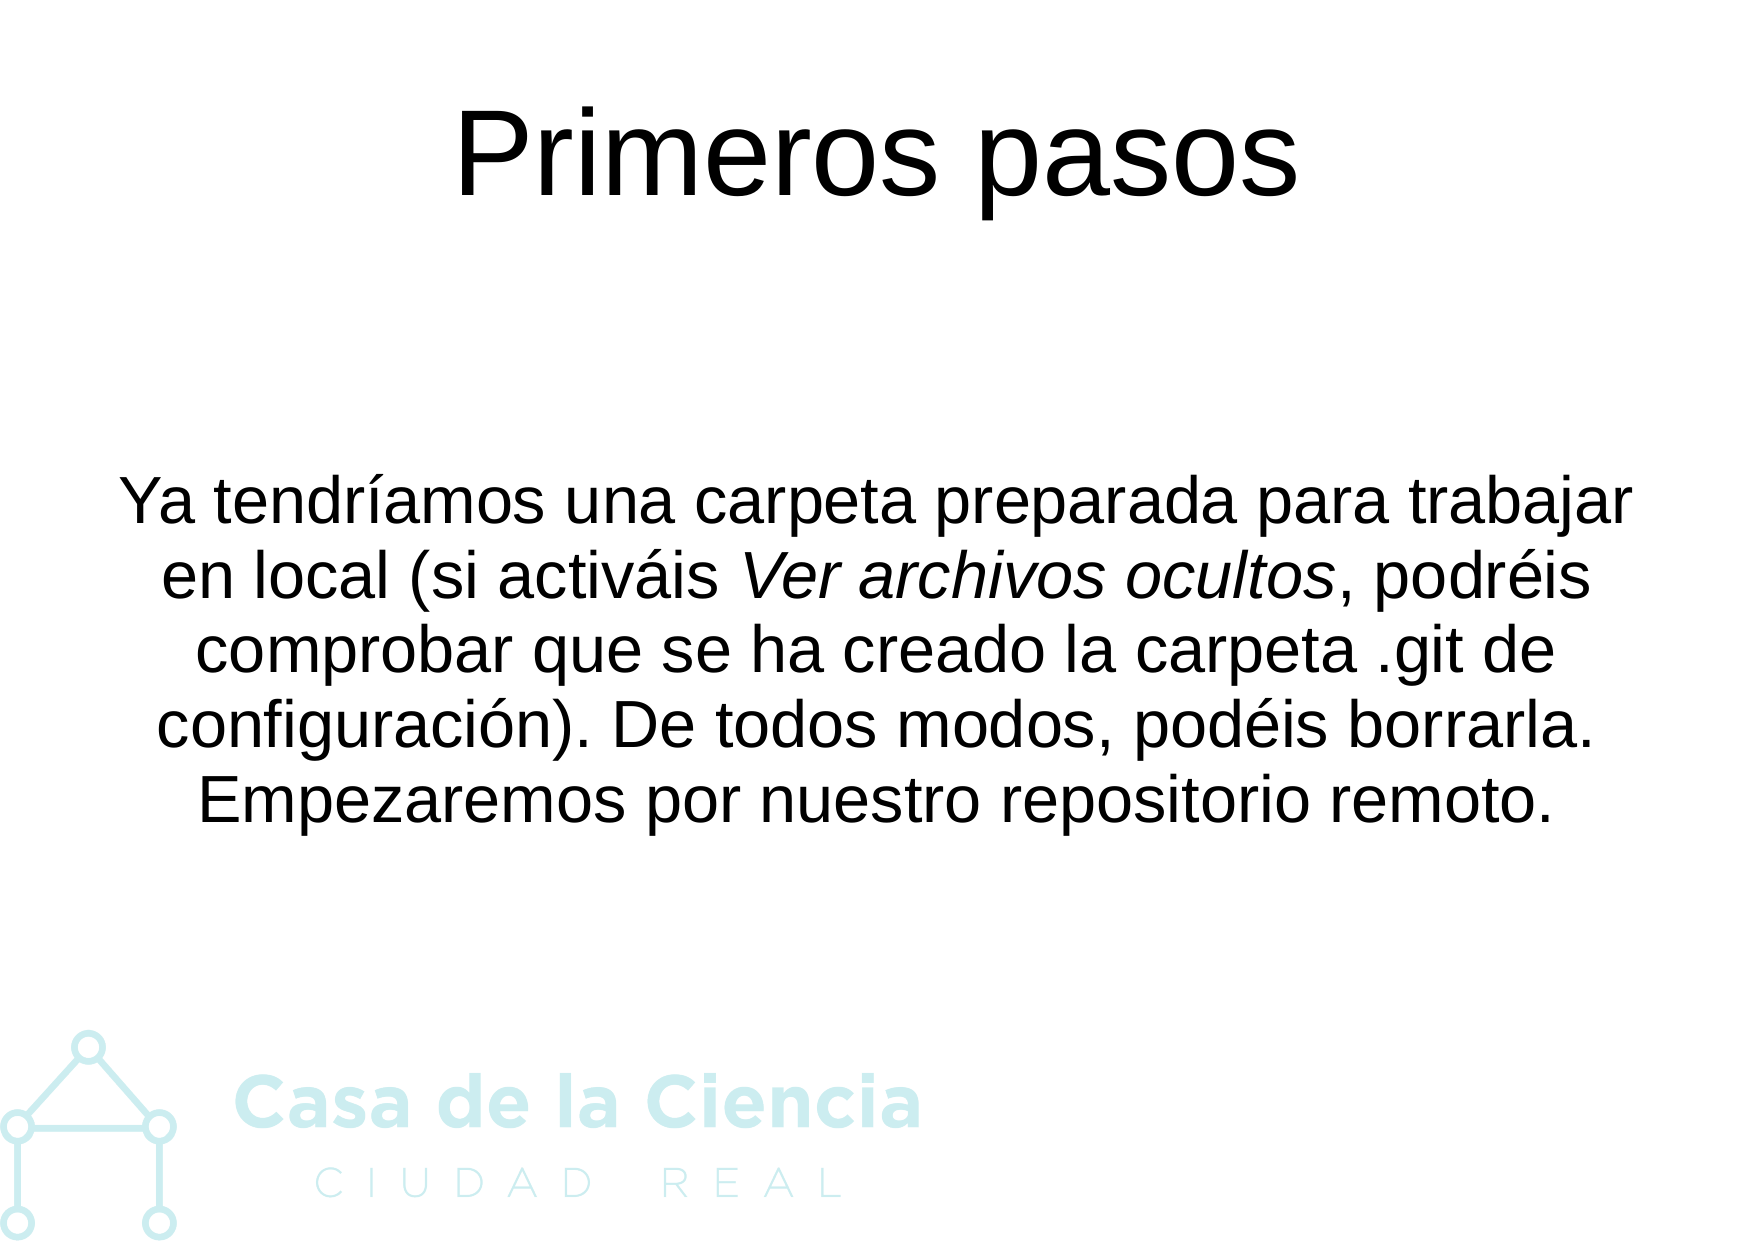

# Primeros pasos
Ya tendríamos una carpeta preparada para trabajar en local (si activáis Ver archivos ocultos, podréis comprobar que se ha creado la carpeta .git de configuración). De todos modos, podéis borrarla. Empezaremos por nuestro repositorio remoto.